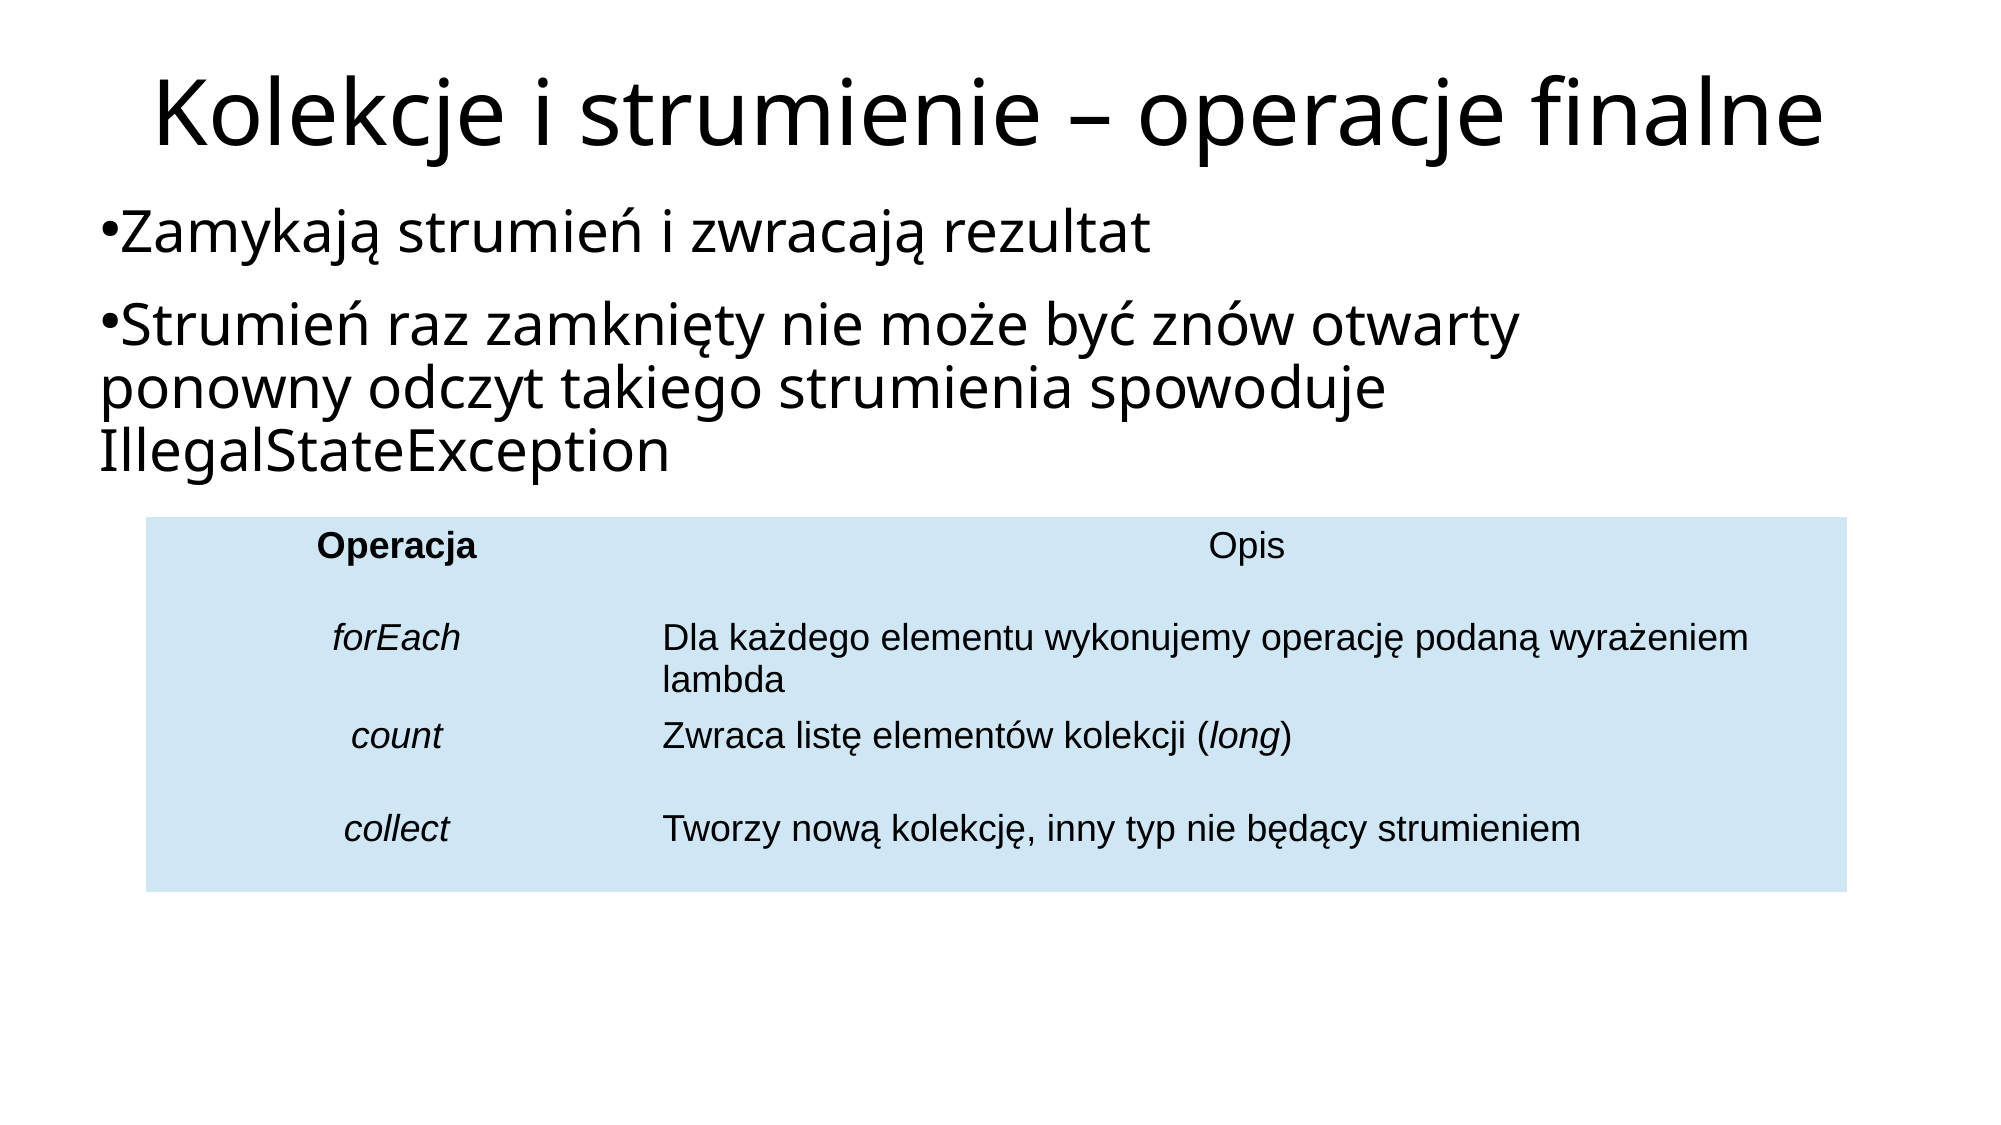

# Kolekcje i strumienie – operacje finalne
Zamykają strumień i zwracają rezultat
Strumień raz zamknięty nie może być znów otwarty
ponowny odczyt takiego strumienia spowoduje IllegalStateException
| Operacja | Opis |
| --- | --- |
| forEach | Dla każdego elementu wykonujemy operację podaną wyrażeniem lambda |
| count | Zwraca listę elementów kolekcji (long) |
| collect | Tworzy nową kolekcję, inny typ nie będący strumieniem |